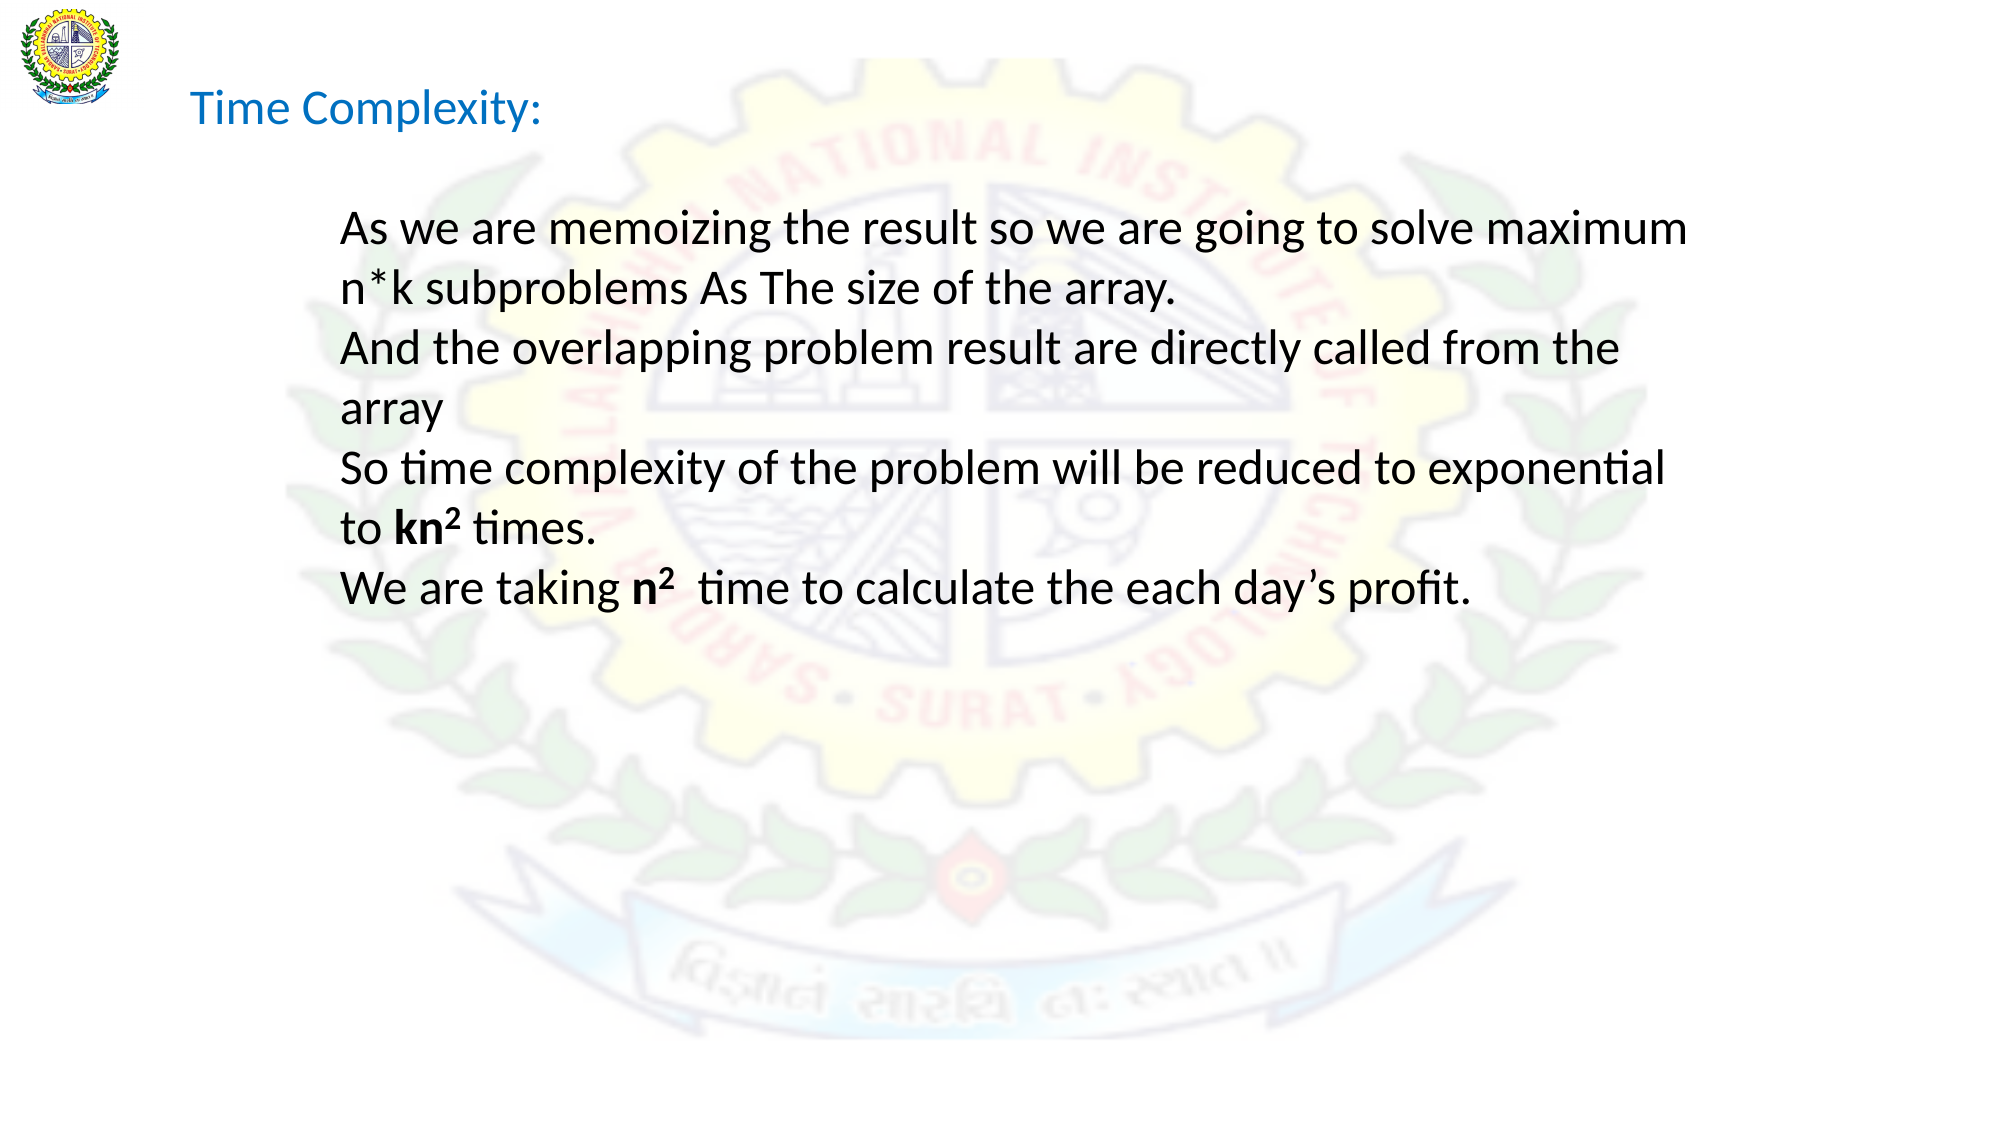

Time Complexity:
As we are memoizing the result so we are going to solve maximum n*k subproblems As The size of the array.
And the overlapping problem result are directly called from the array
So time complexity of the problem will be reduced to exponential to kn2 times.
We are taking n2 time to calculate the each day’s profit.